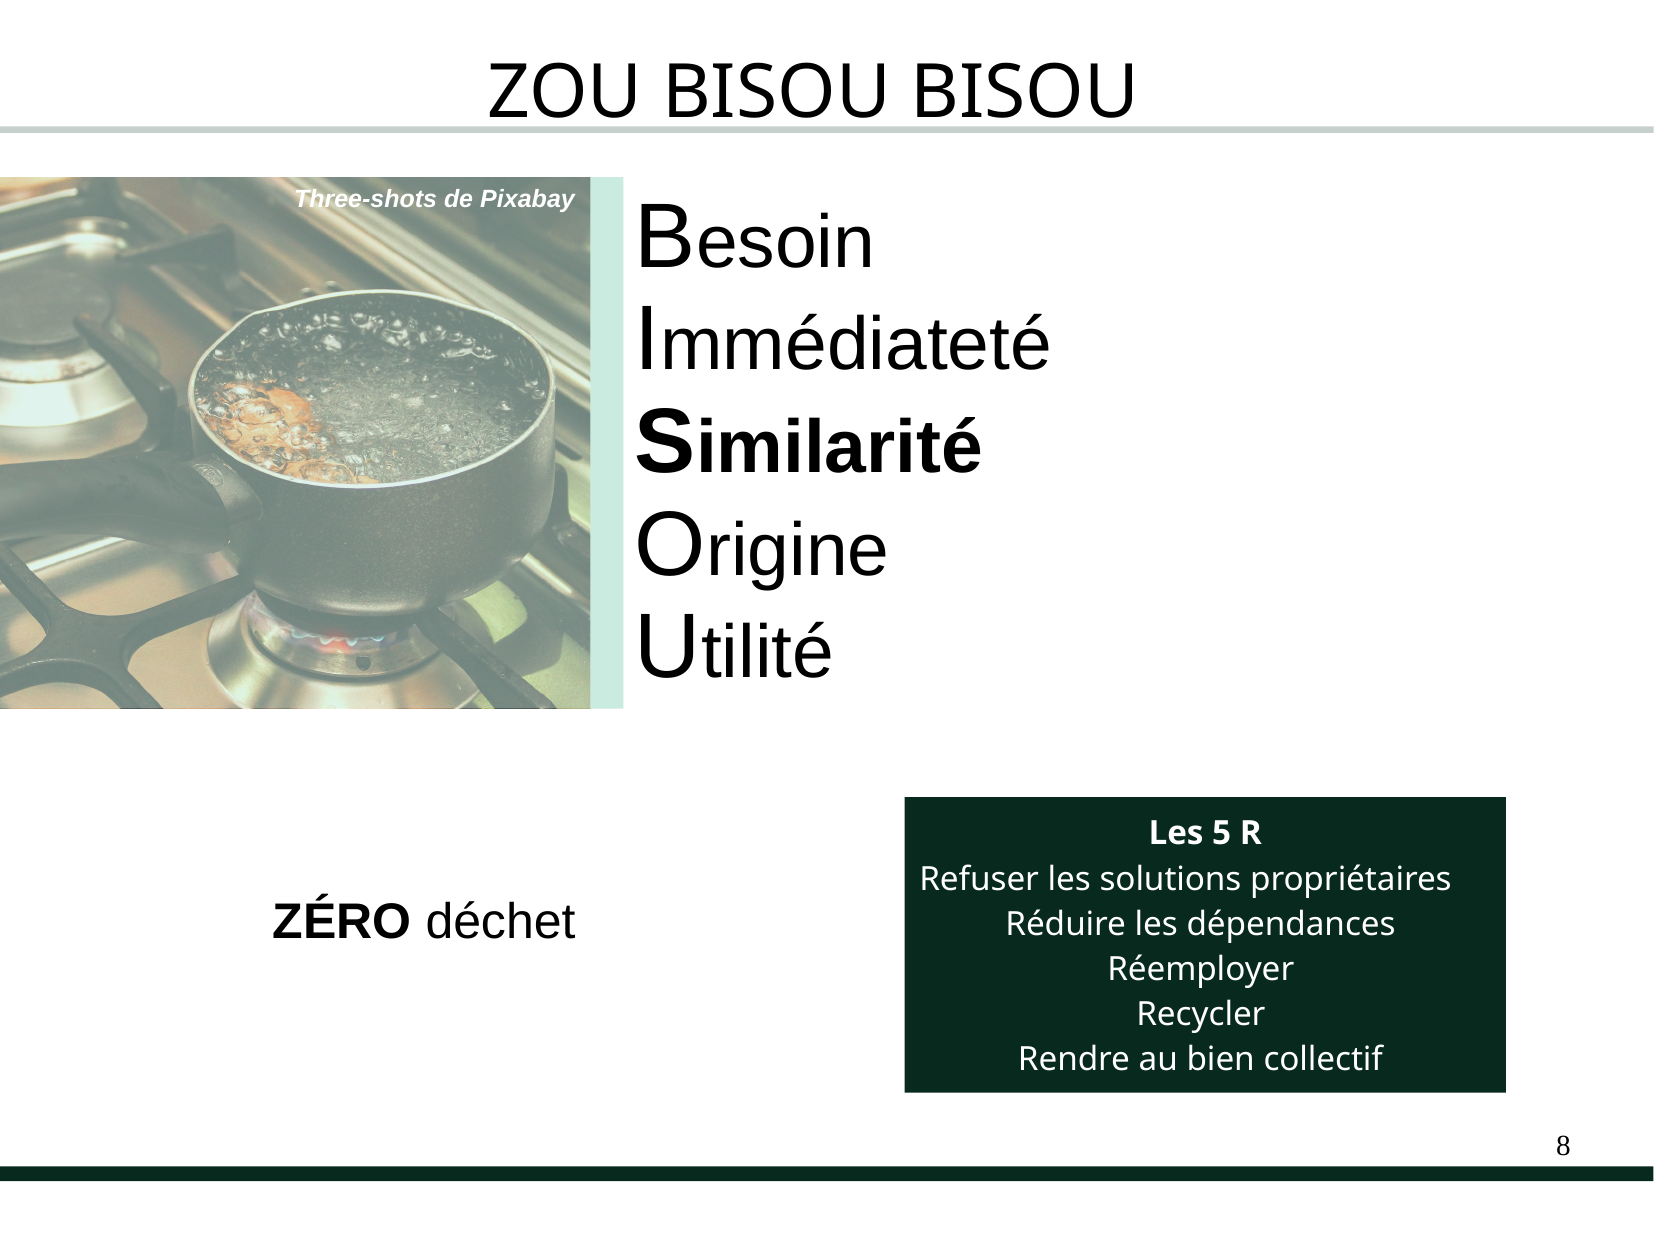

ZOU BISOU BISOU
Three-shots de Pixabay
Besoin
Immédiateté
Similarité
Origine
Utilité
Les 5 R
Refuser les solutions propriétaires
Réduire les dépendances
Réemployer
Recycler
Rendre au bien collectif
ZÉRO déchet
8